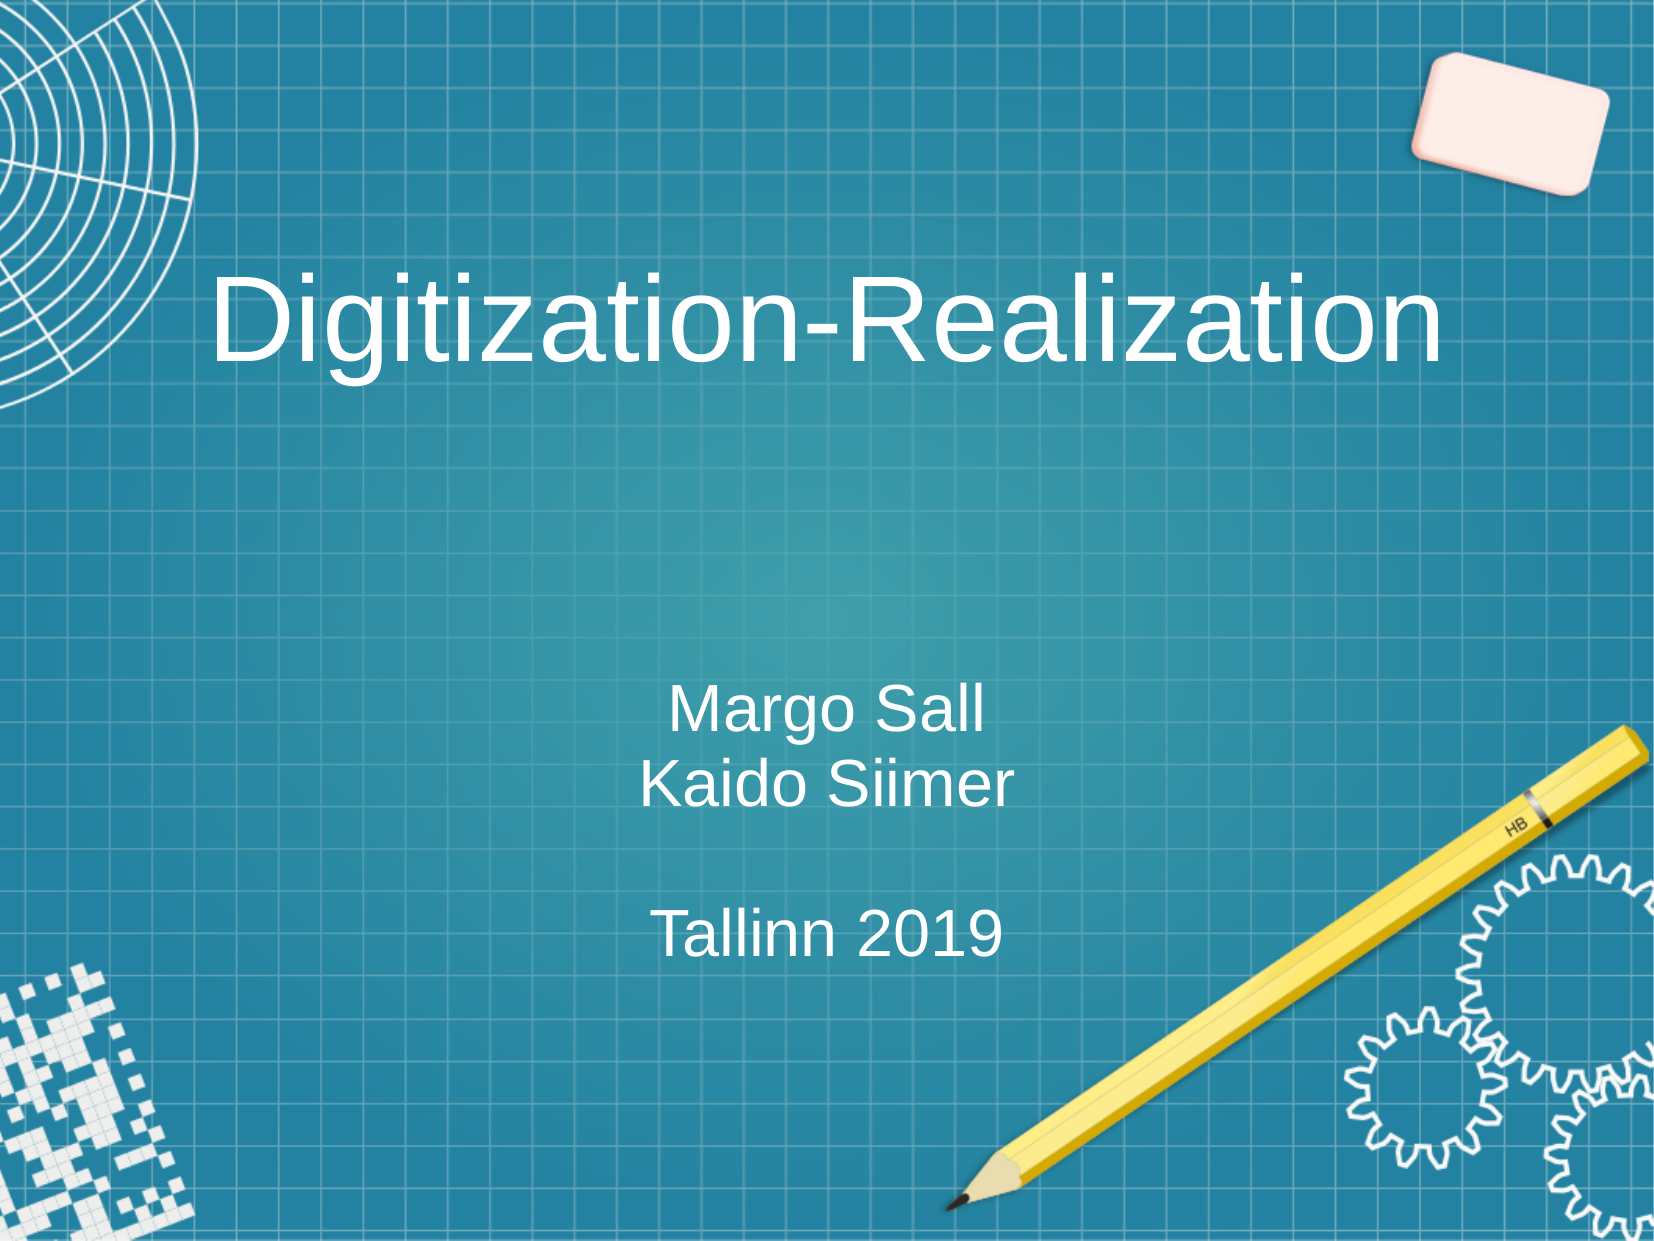

# Digitization-Realization
Margo Sall
Kaido Siimer
Tallinn 2019